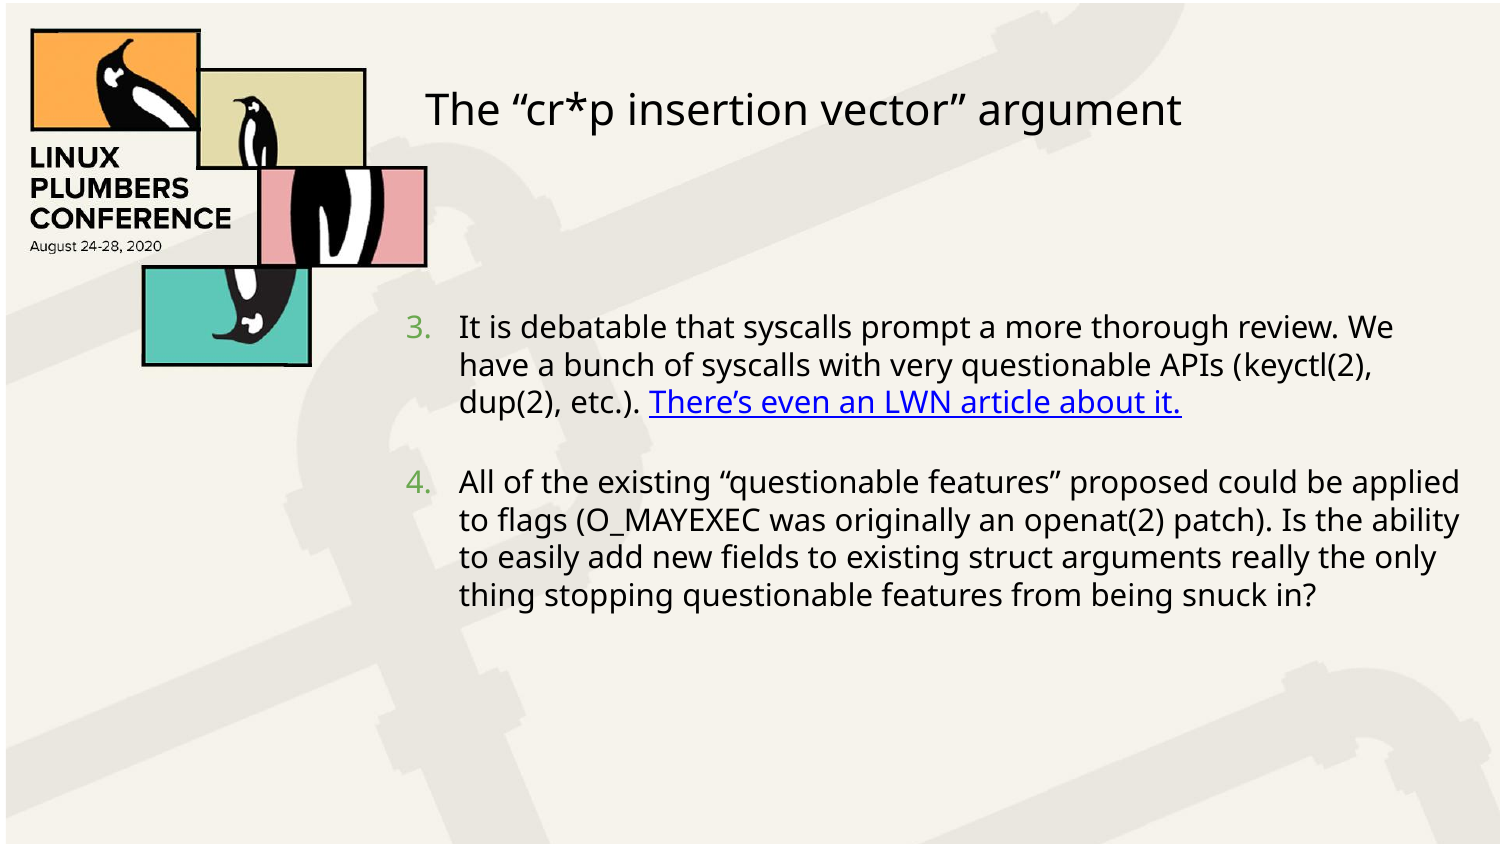

# The “cr*p insertion vector” argument
It is debatable that syscalls prompt a more thorough review. We have a bunch of syscalls with very questionable APIs (keyctl(2), dup(2), etc.). There’s even an LWN article about it.
All of the existing “questionable features” proposed could be applied to flags (O_MAYEXEC was originally an openat(2) patch). Is the ability to easily add new fields to existing struct arguments really the only thing stopping questionable features from being snuck in?